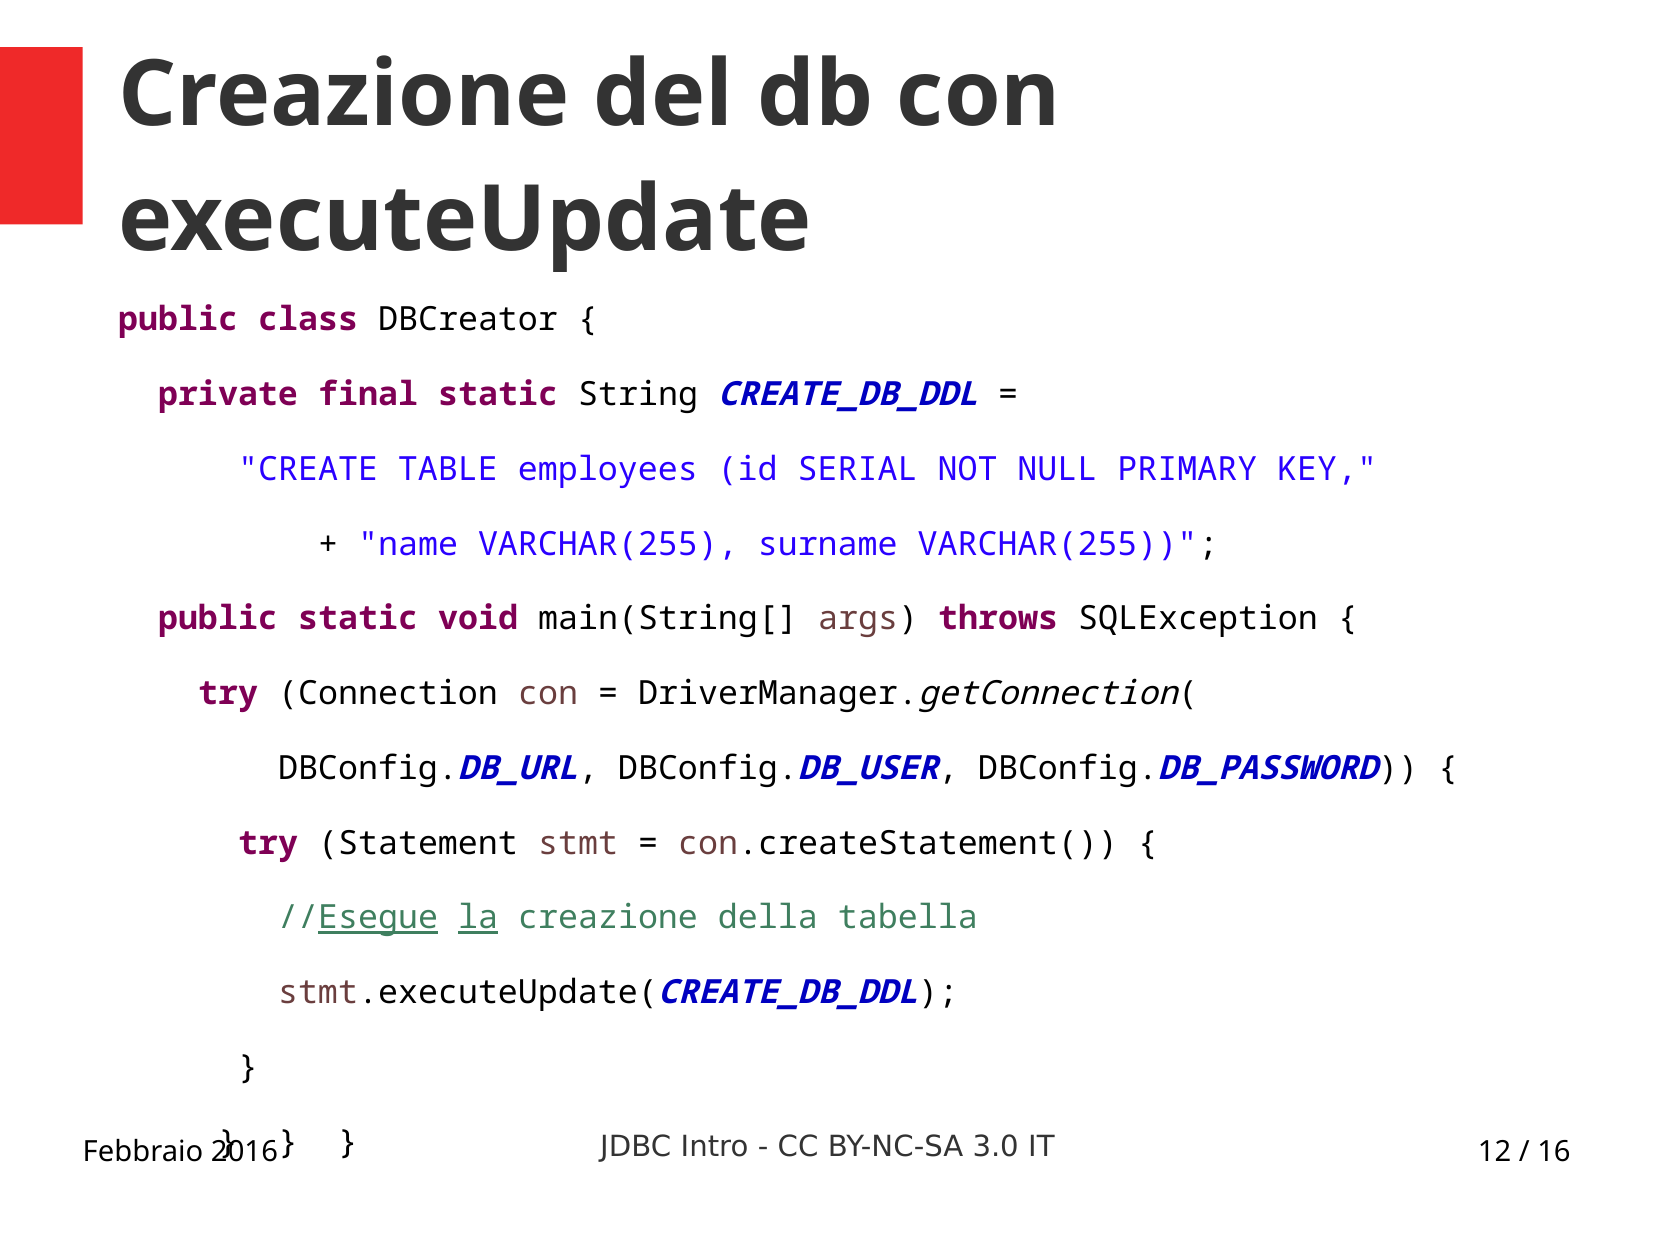

# Creazione del db con executeUpdate
public class DBCreator {
 private final static String CREATE_DB_DDL =
 "CREATE TABLE employees (id SERIAL NOT NULL PRIMARY KEY,"
 + "name VARCHAR(255), surname VARCHAR(255))";
 public static void main(String[] args) throws SQLException {
 try (Connection con = DriverManager.getConnection(
 DBConfig.DB_URL, DBConfig.DB_USER, DBConfig.DB_PASSWORD)) {
 try (Statement stmt = con.createStatement()) {
 //Esegue la creazione della tabella
 stmt.executeUpdate(CREATE_DB_DDL);
 }
 } } }
12